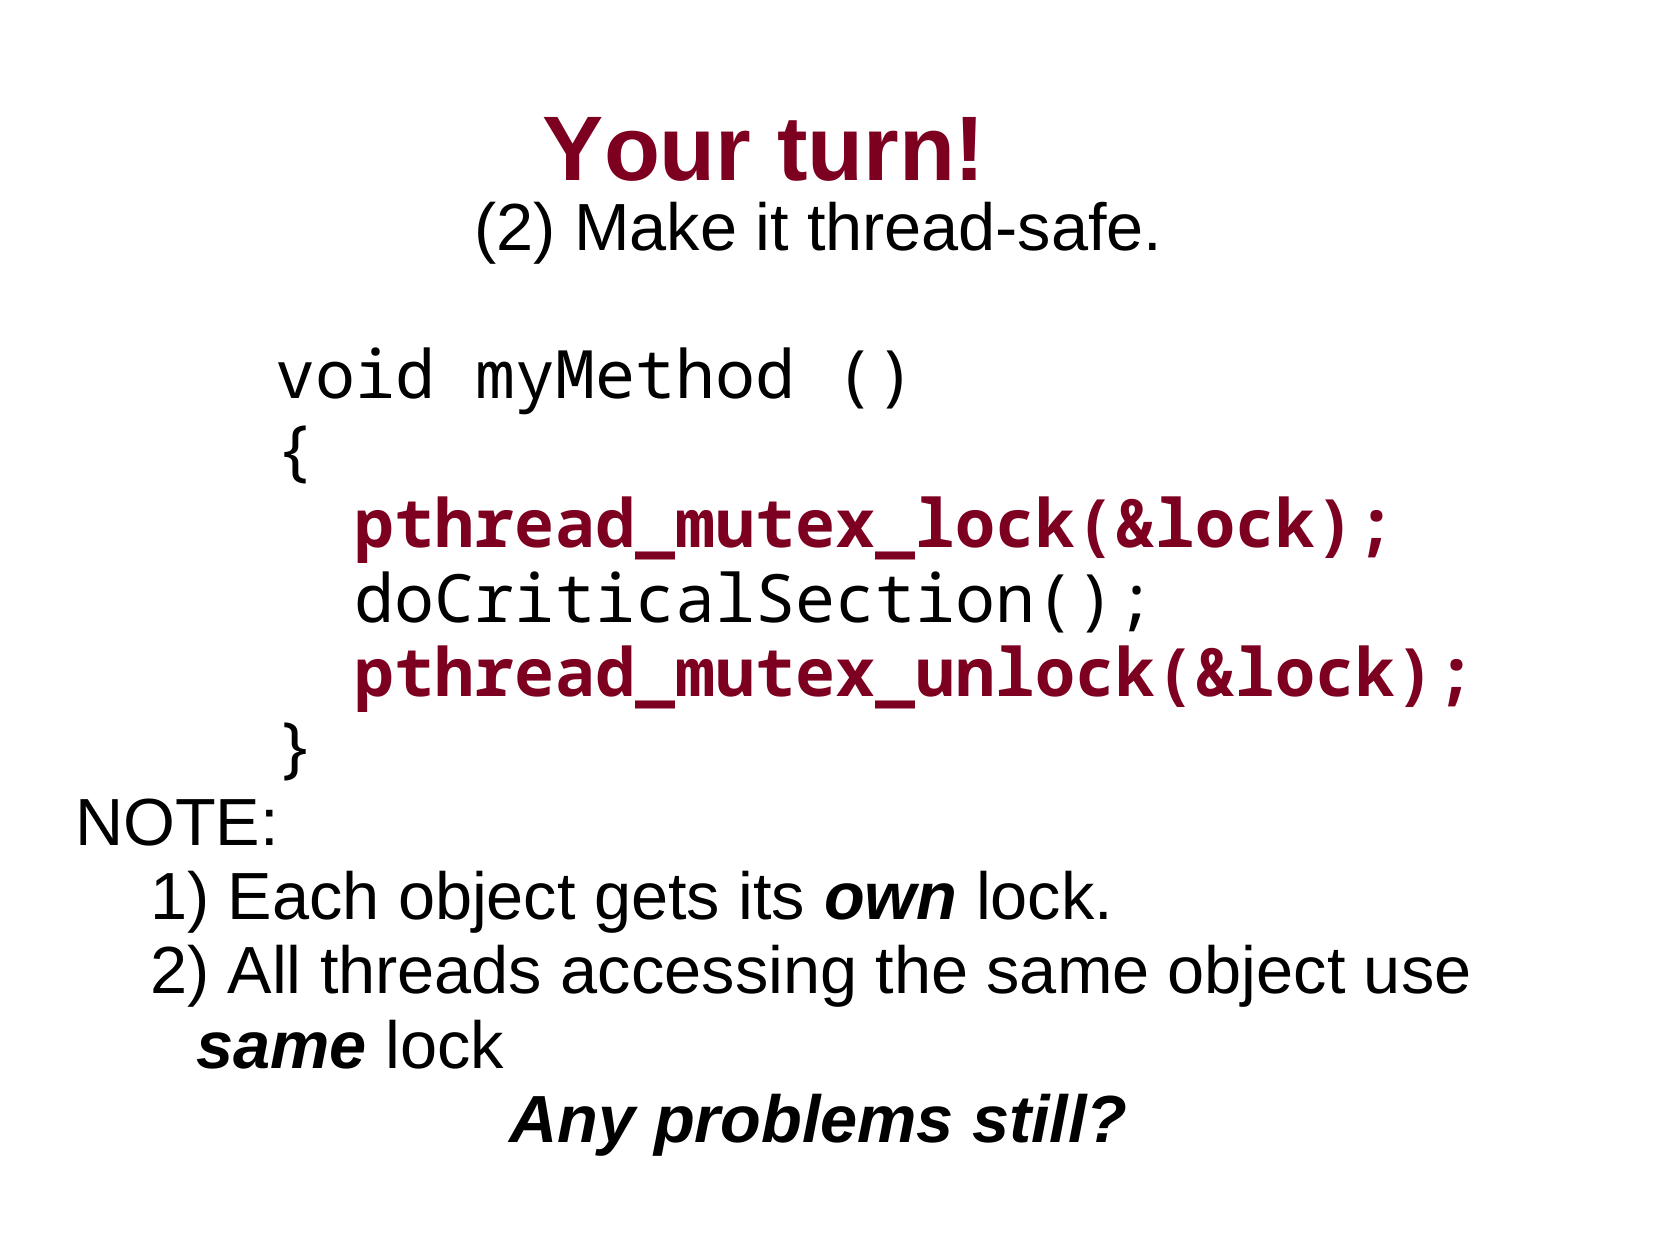

# Your turn!
(2) Make it thread-safe.
 void myMethod ()
 {
 pthread_mutex_lock(&lock);
 doCriticalSection();
 pthread_mutex_unlock(&lock);
 }
NOTE:
 Each object gets its own lock.
 All threads accessing the same object use same lock
Any problems still?